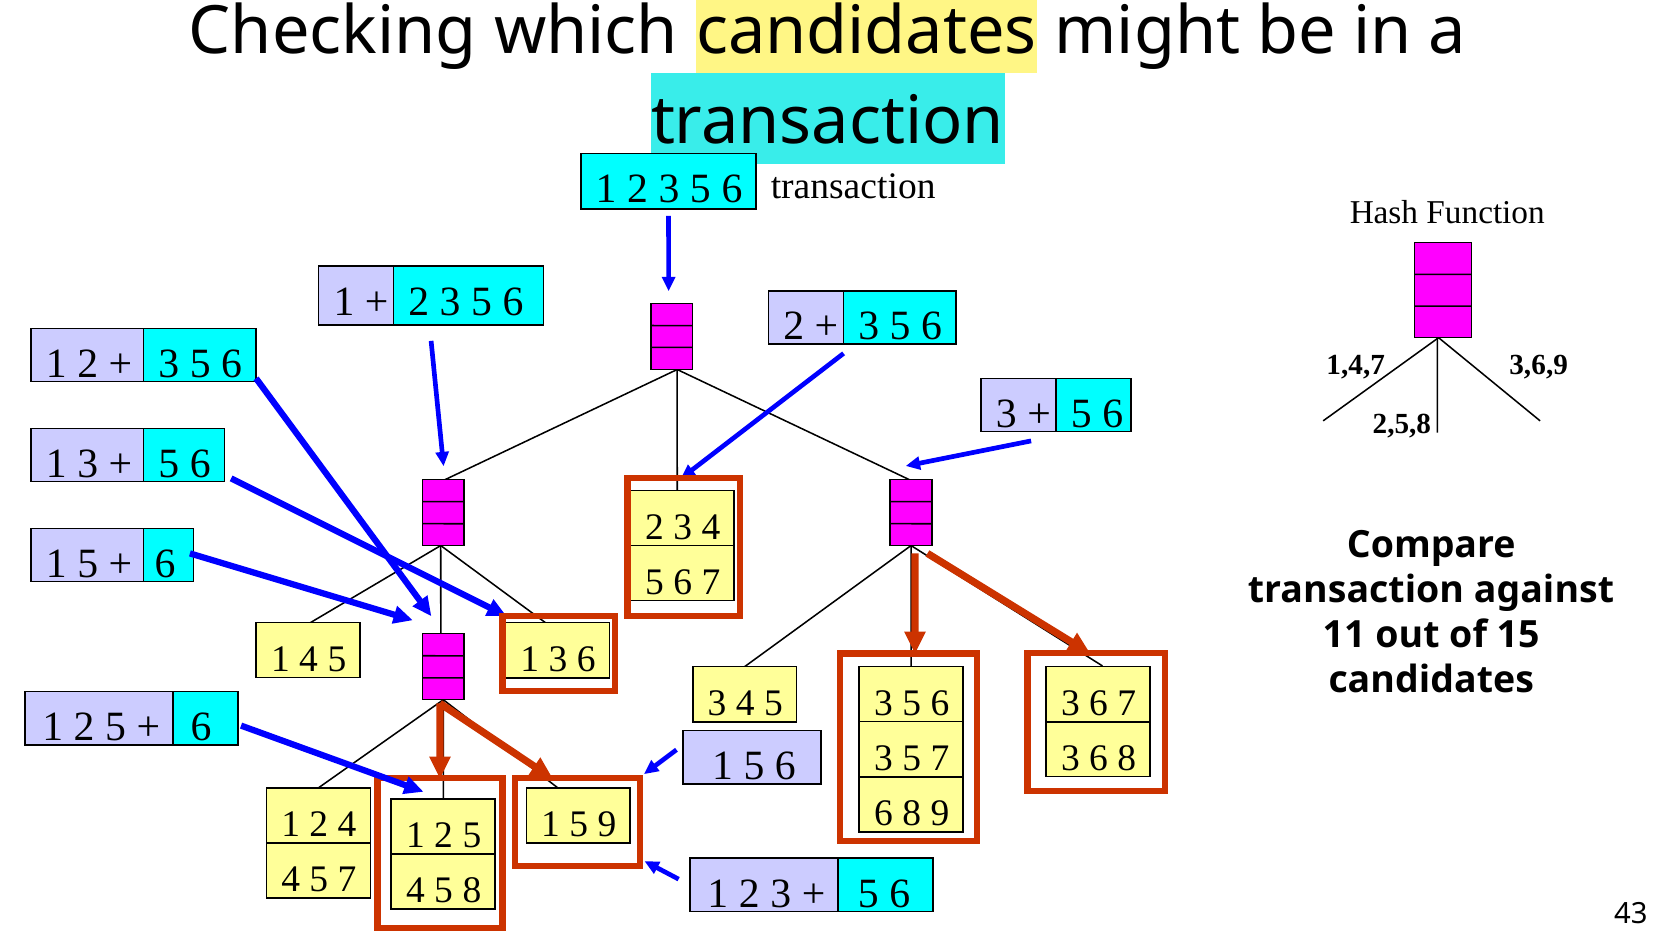

# Checking which candidates might be in a transaction
1 2 3 5 6
transaction
Hash Function
3,6,9
2,5,8
1,4,7
1 +
2 3 5 6
2 +
3 5 6
1 2 +
3 5 6
3 +
5 6
1 3 +
5 6
2 3 4
Compare transaction against 11 out of 15 candidates
1 5 +
6
5 6 7
1 4 5
1 3 6
3 5 6
3 5 7
3 6 7
3 4 5
1 2 5 +
6
3 6 8
1 5 6
6 8 9
1 2 4
1 5 9
1 2 5
4 5 7
4 5 8
1 2 3 +
5 6
43